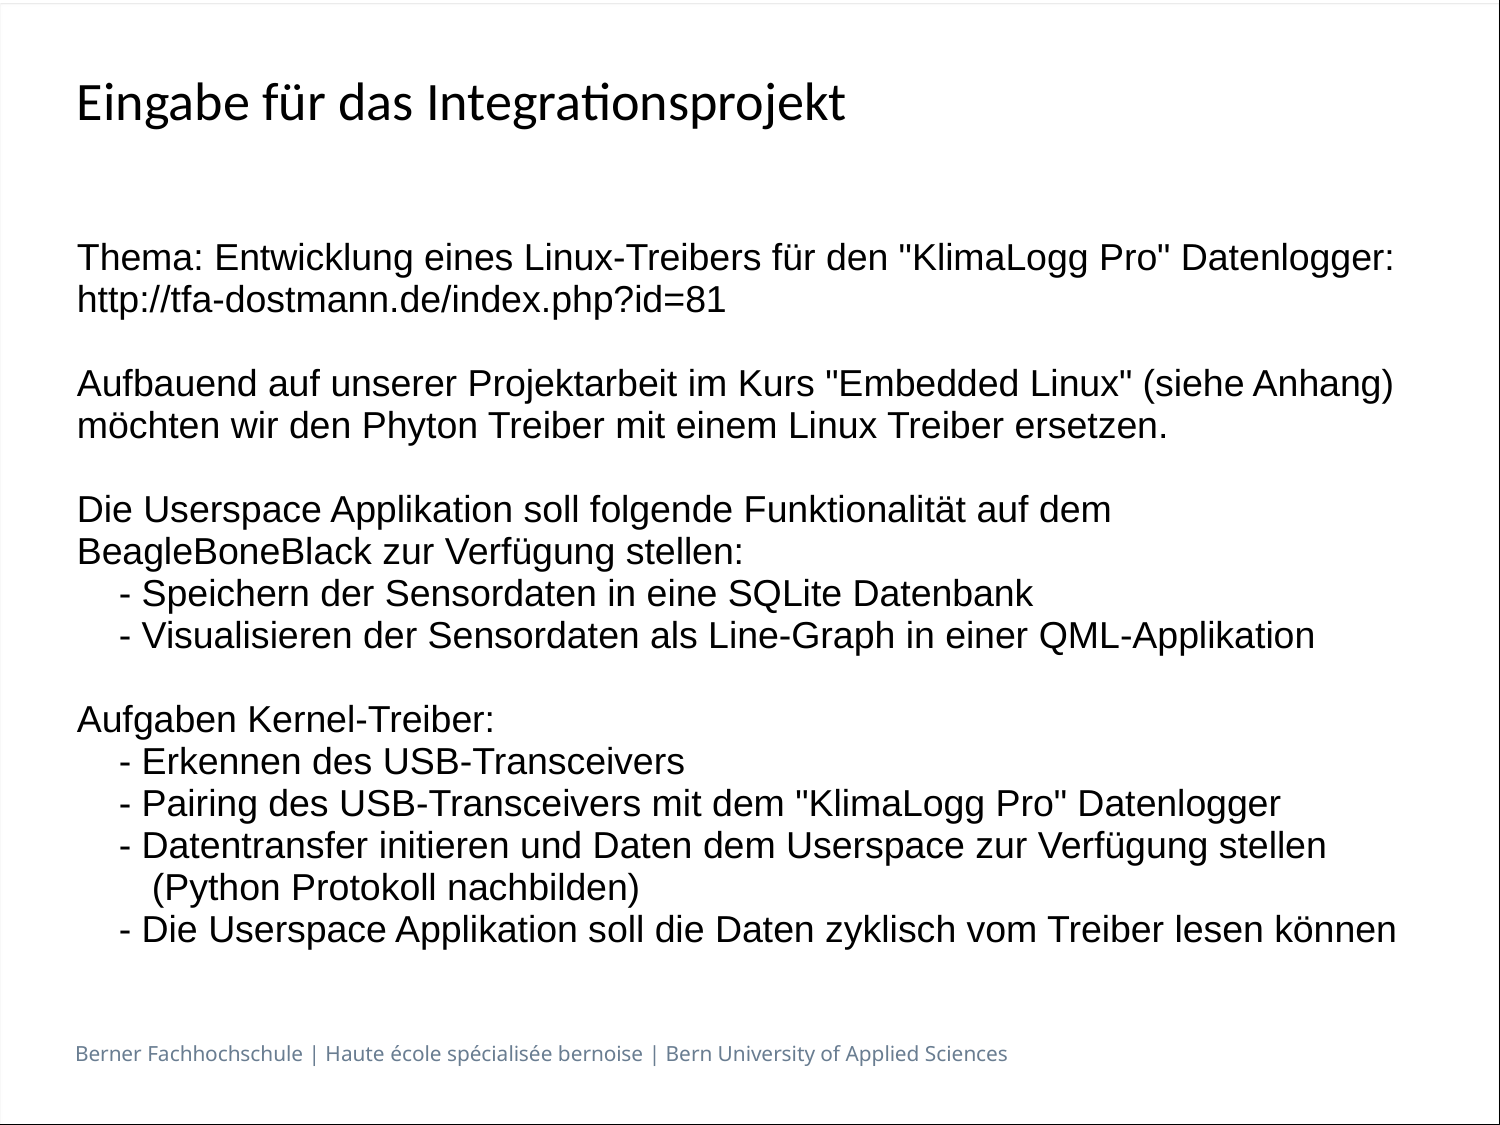

# Eingabe für das Integrationsprojekt
Thema: Entwicklung eines Linux-Treibers für den "KlimaLogg Pro" Datenlogger: http://tfa-dostmann.de/index.php?id=81
Aufbauend auf unserer Projektarbeit im Kurs "Embedded Linux" (siehe Anhang) möchten wir den Phyton Treiber mit einem Linux Treiber ersetzen.
Die Userspace Applikation soll folgende Funktionalität auf dem BeagleBoneBlack zur Verfügung stellen:
 - Speichern der Sensordaten in eine SQLite Datenbank
 - Visualisieren der Sensordaten als Line-Graph in einer QML-Applikation
Aufgaben Kernel-Treiber:
 - Erkennen des USB-Transceivers
 - Pairing des USB-Transceivers mit dem "KlimaLogg Pro" Datenlogger
 - Datentransfer initieren und Daten dem Userspace zur Verfügung stellen
	(Python Protokoll nachbilden)
 - Die Userspace Applikation soll die Daten zyklisch vom Treiber lesen können